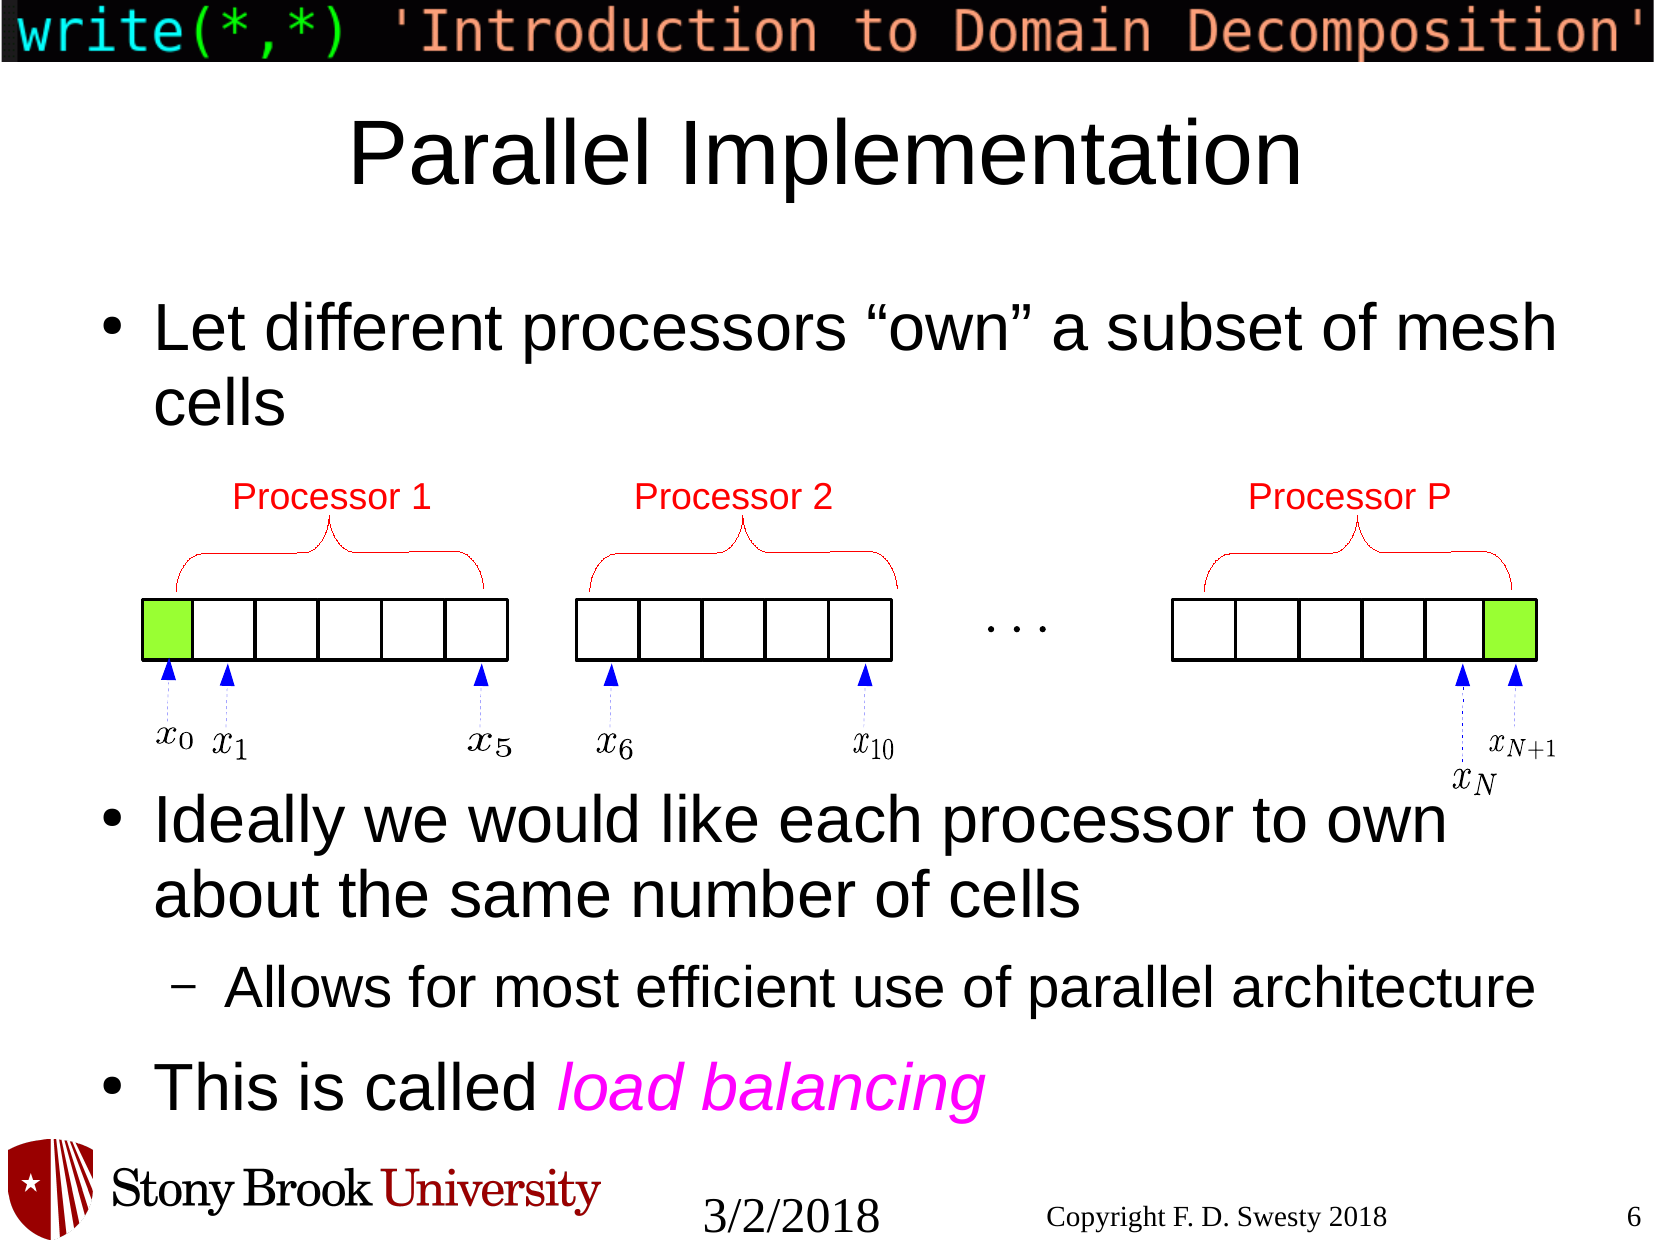

# Parallel Implementation
Let different processors “own” a subset of mesh cells
Ideally we would like each processor to own about the same number of cells
Allows for most efficient use of parallel architecture
This is called load balancing
Processor 1
Processor 2
Processor P
3/2/2018
Copyright F. D. Swesty 2018
6